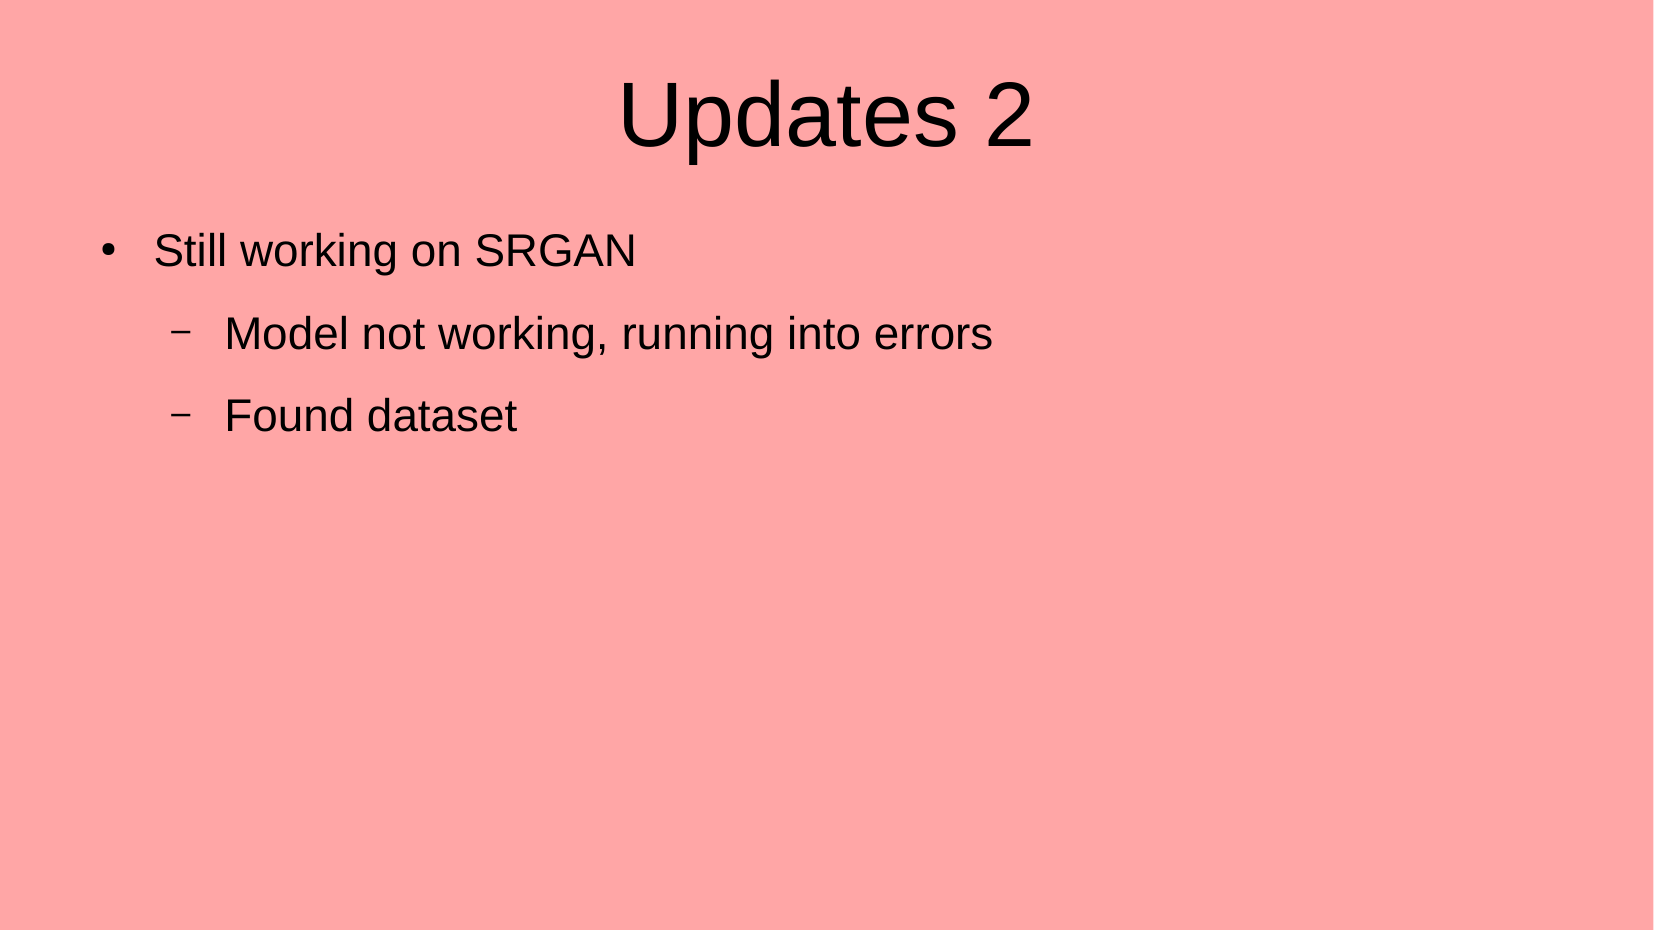

# Updates 2
Still working on SRGAN
Model not working, running into errors
Found dataset